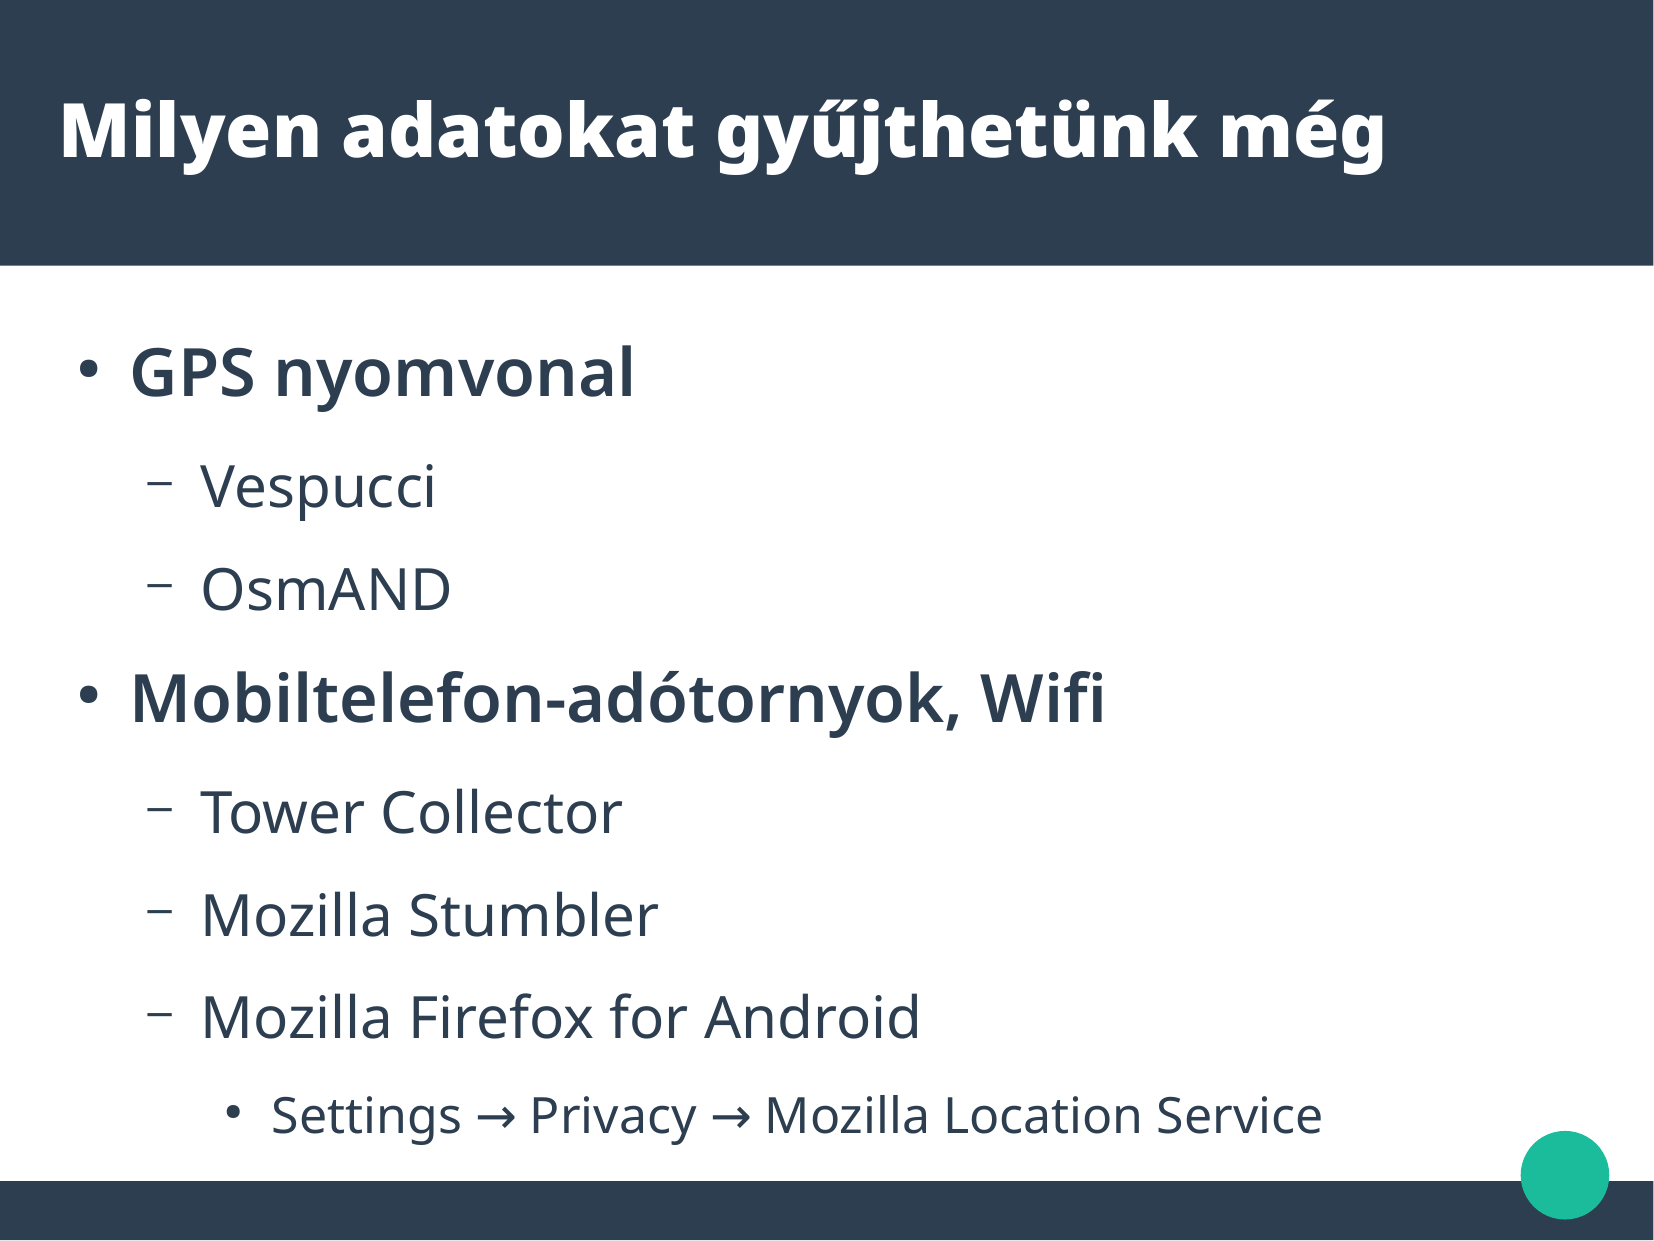

# Milyen adatokat gyűjthetünk még
GPS nyomvonal
Vespucci
OsmAND
Mobiltelefon-adótornyok, Wifi
Tower Collector
Mozilla Stumbler
Mozilla Firefox for Android
Settings → Privacy → Mozilla Location Service